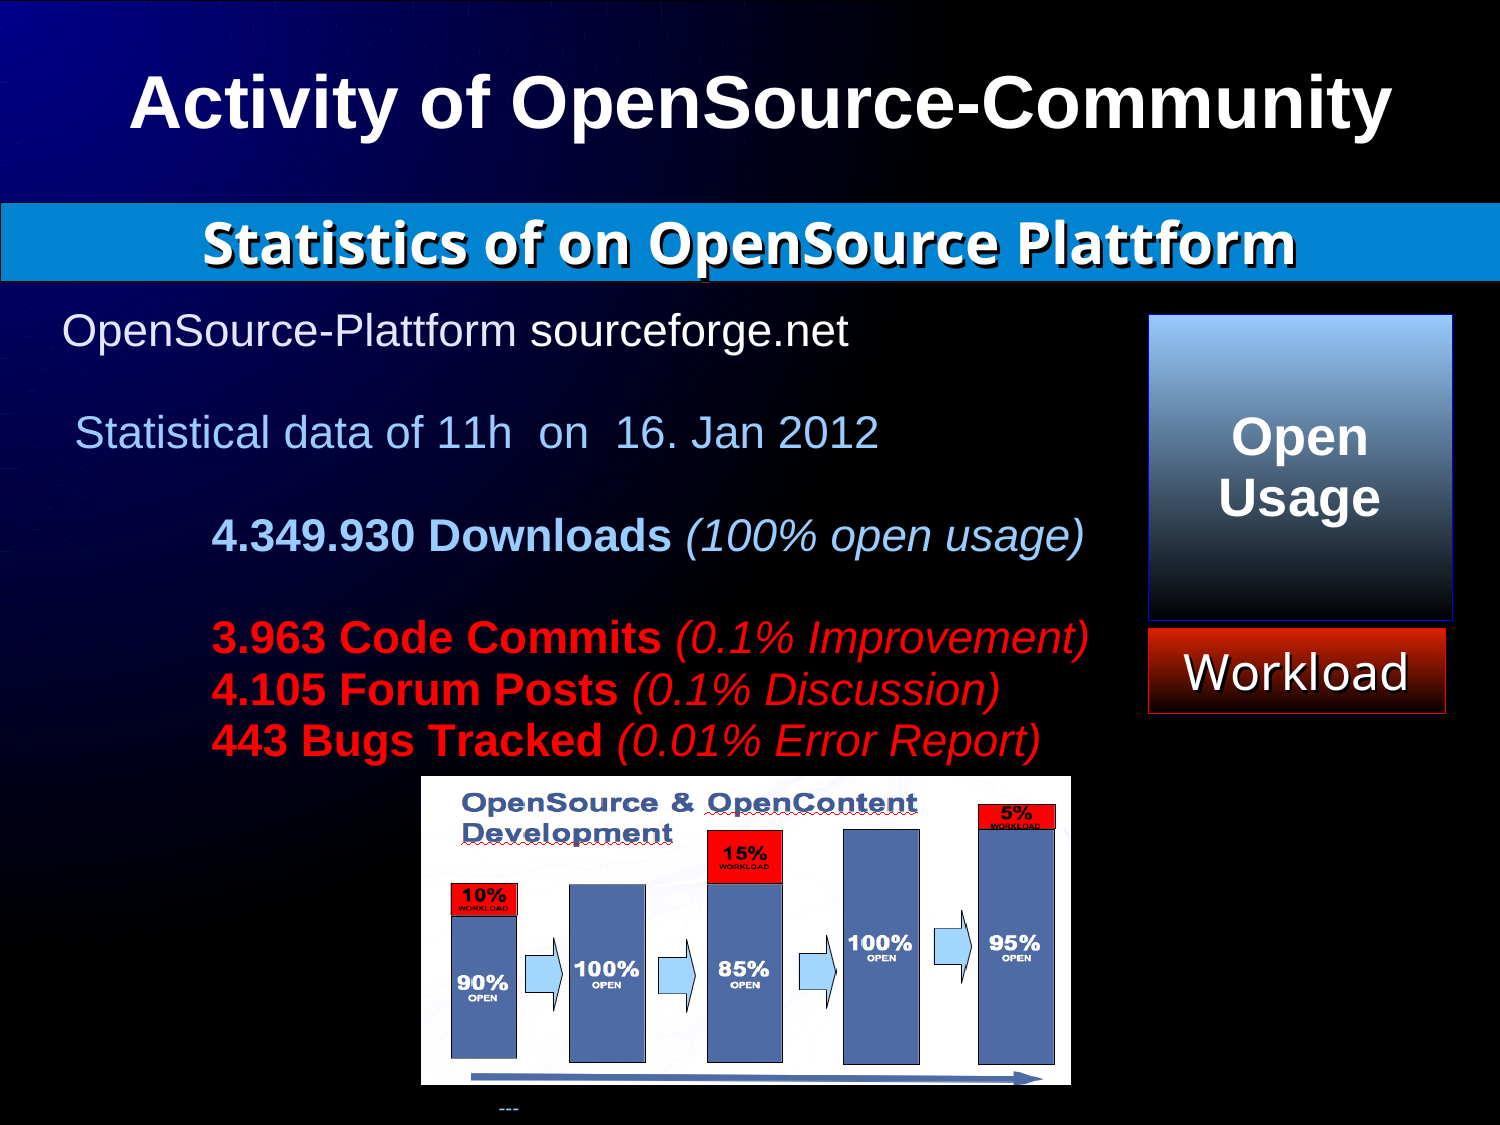

Activity of OpenSource-Community
Statistics of on OpenSource Plattform
OpenSource-Plattform sourceforge.net
 Statistical data of 11h on 16. Jan 2012
	4.349.930 Downloads (100% open usage)
	3.963 Code Commits (0.1% Improvement)
	4.105 Forum Posts (0.1% Discussion)
	443 Bugs Tracked (0.01% Error Report)
Open
Usage
Workload